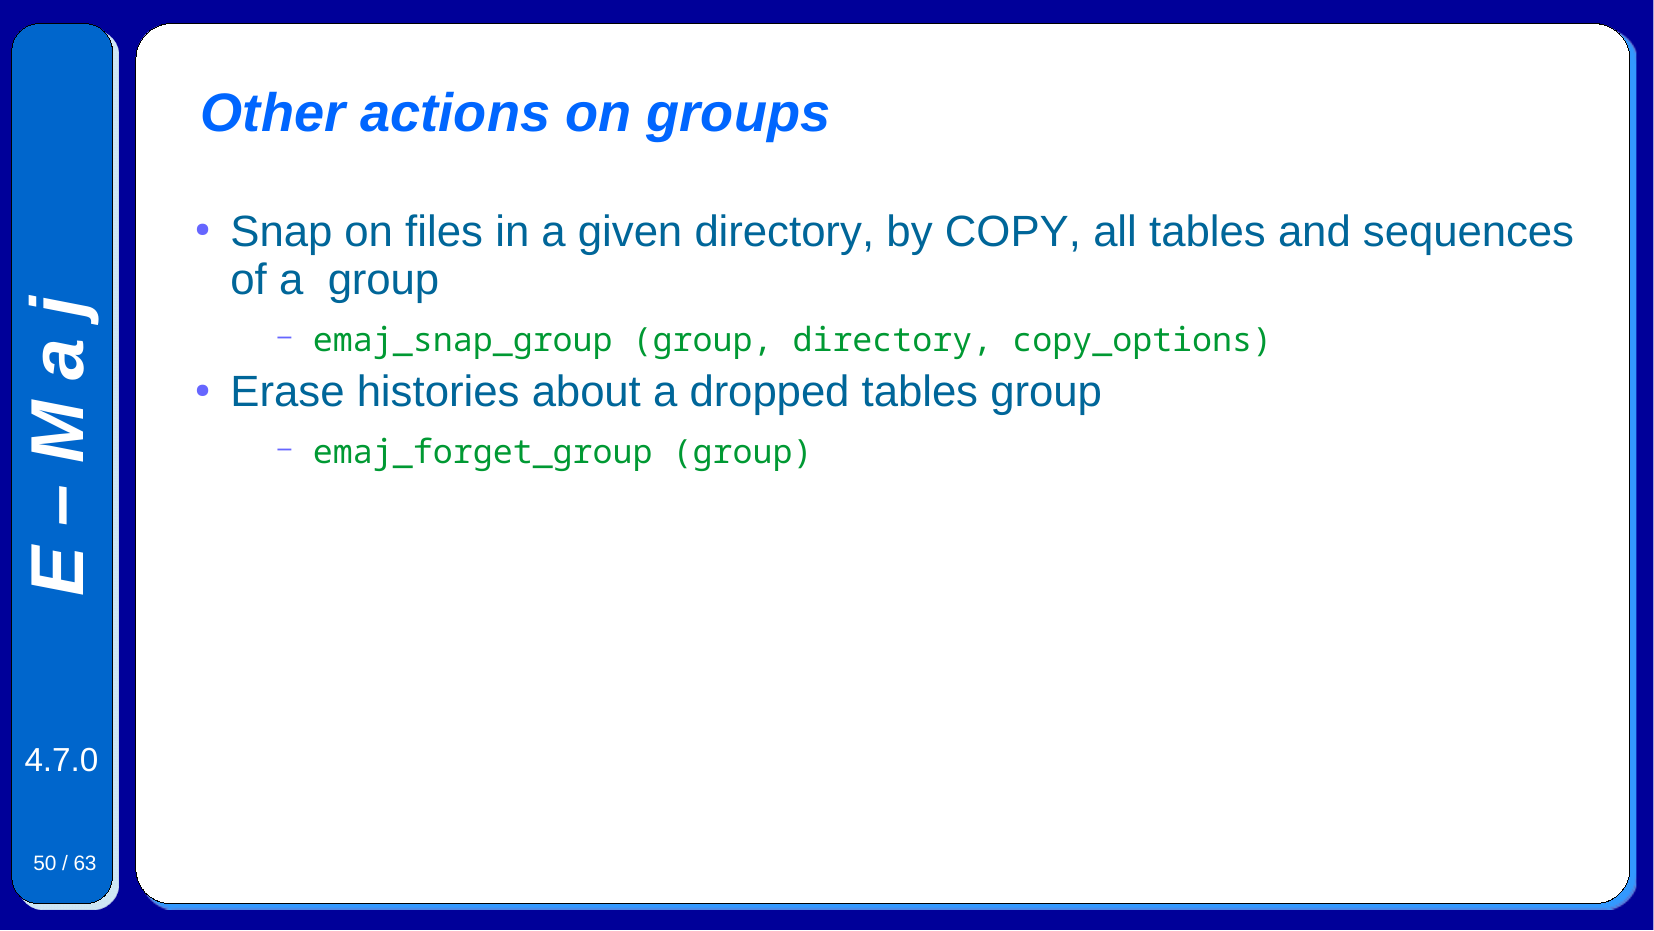

# Other actions on groups
Snap on files in a given directory, by COPY, all tables and sequences of a group
emaj_snap_group (group, directory, copy_options)
Erase histories about a dropped tables group
emaj_forget_group (group)